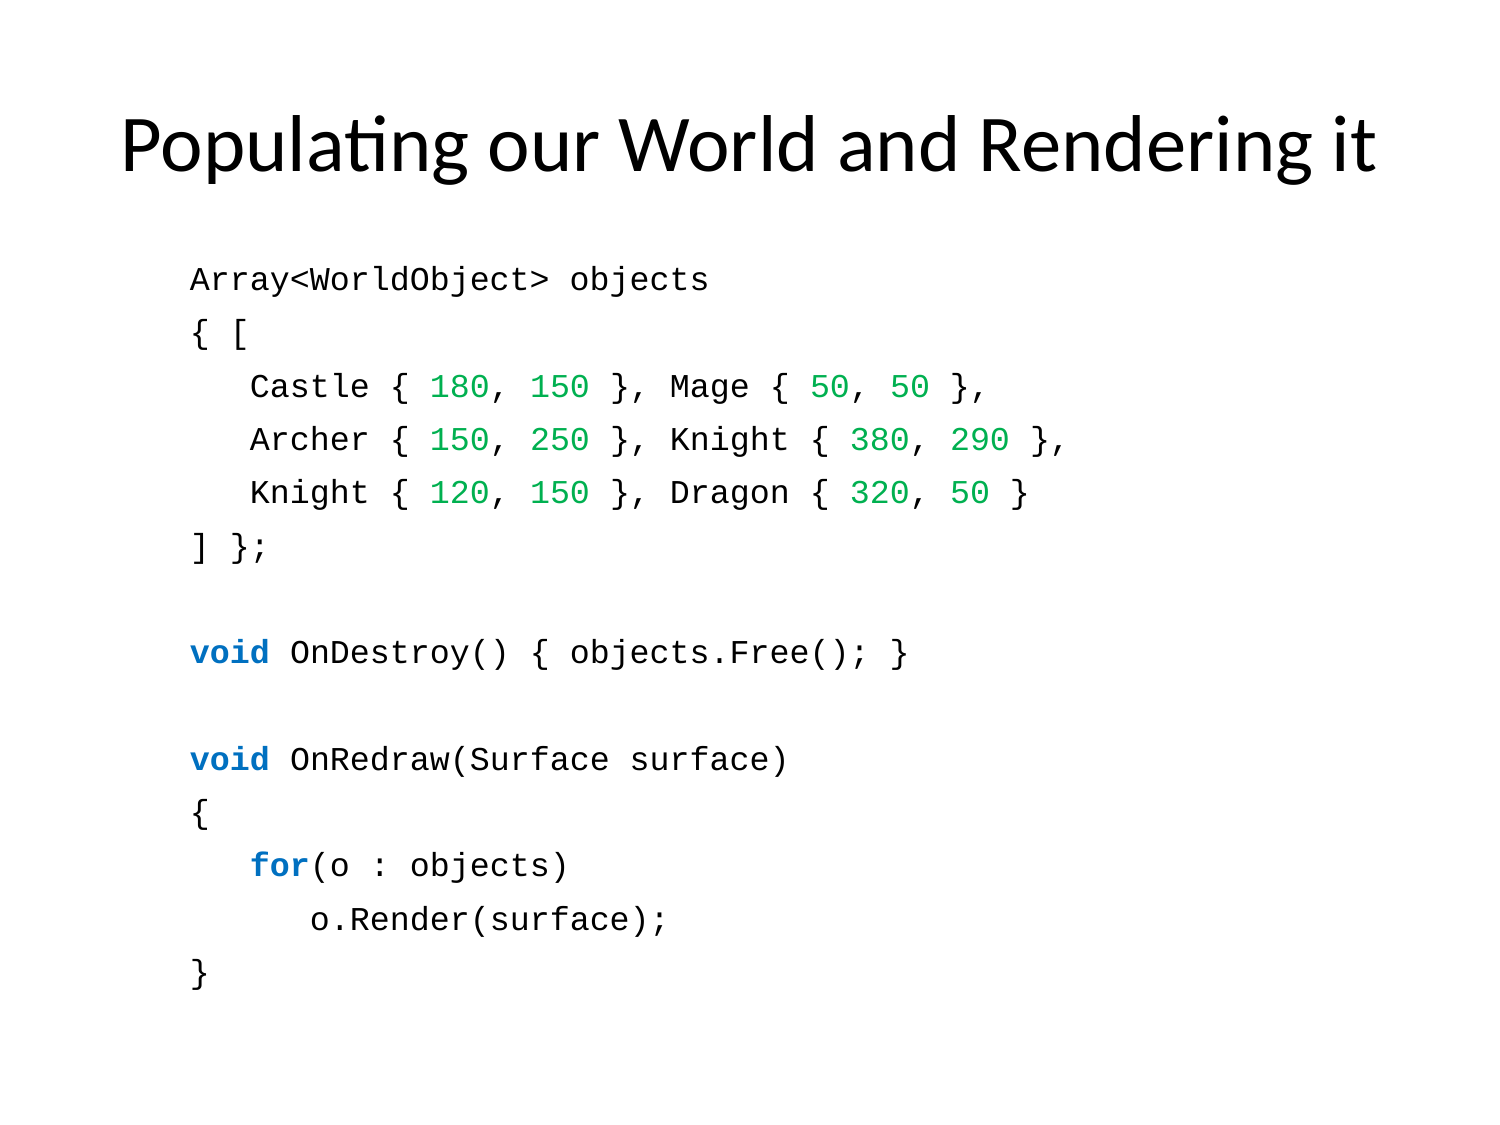

# Populating our World and Rendering it
Array<WorldObject> objects
{ [
 Castle { 180, 150 }, Mage { 50, 50 },
 Archer { 150, 250 }, Knight { 380, 290 },
 Knight { 120, 150 }, Dragon { 320, 50 }
] };
void OnDestroy() { objects.Free(); }
void OnRedraw(Surface surface)
{
 for(o : objects)
 o.Render(surface);
}